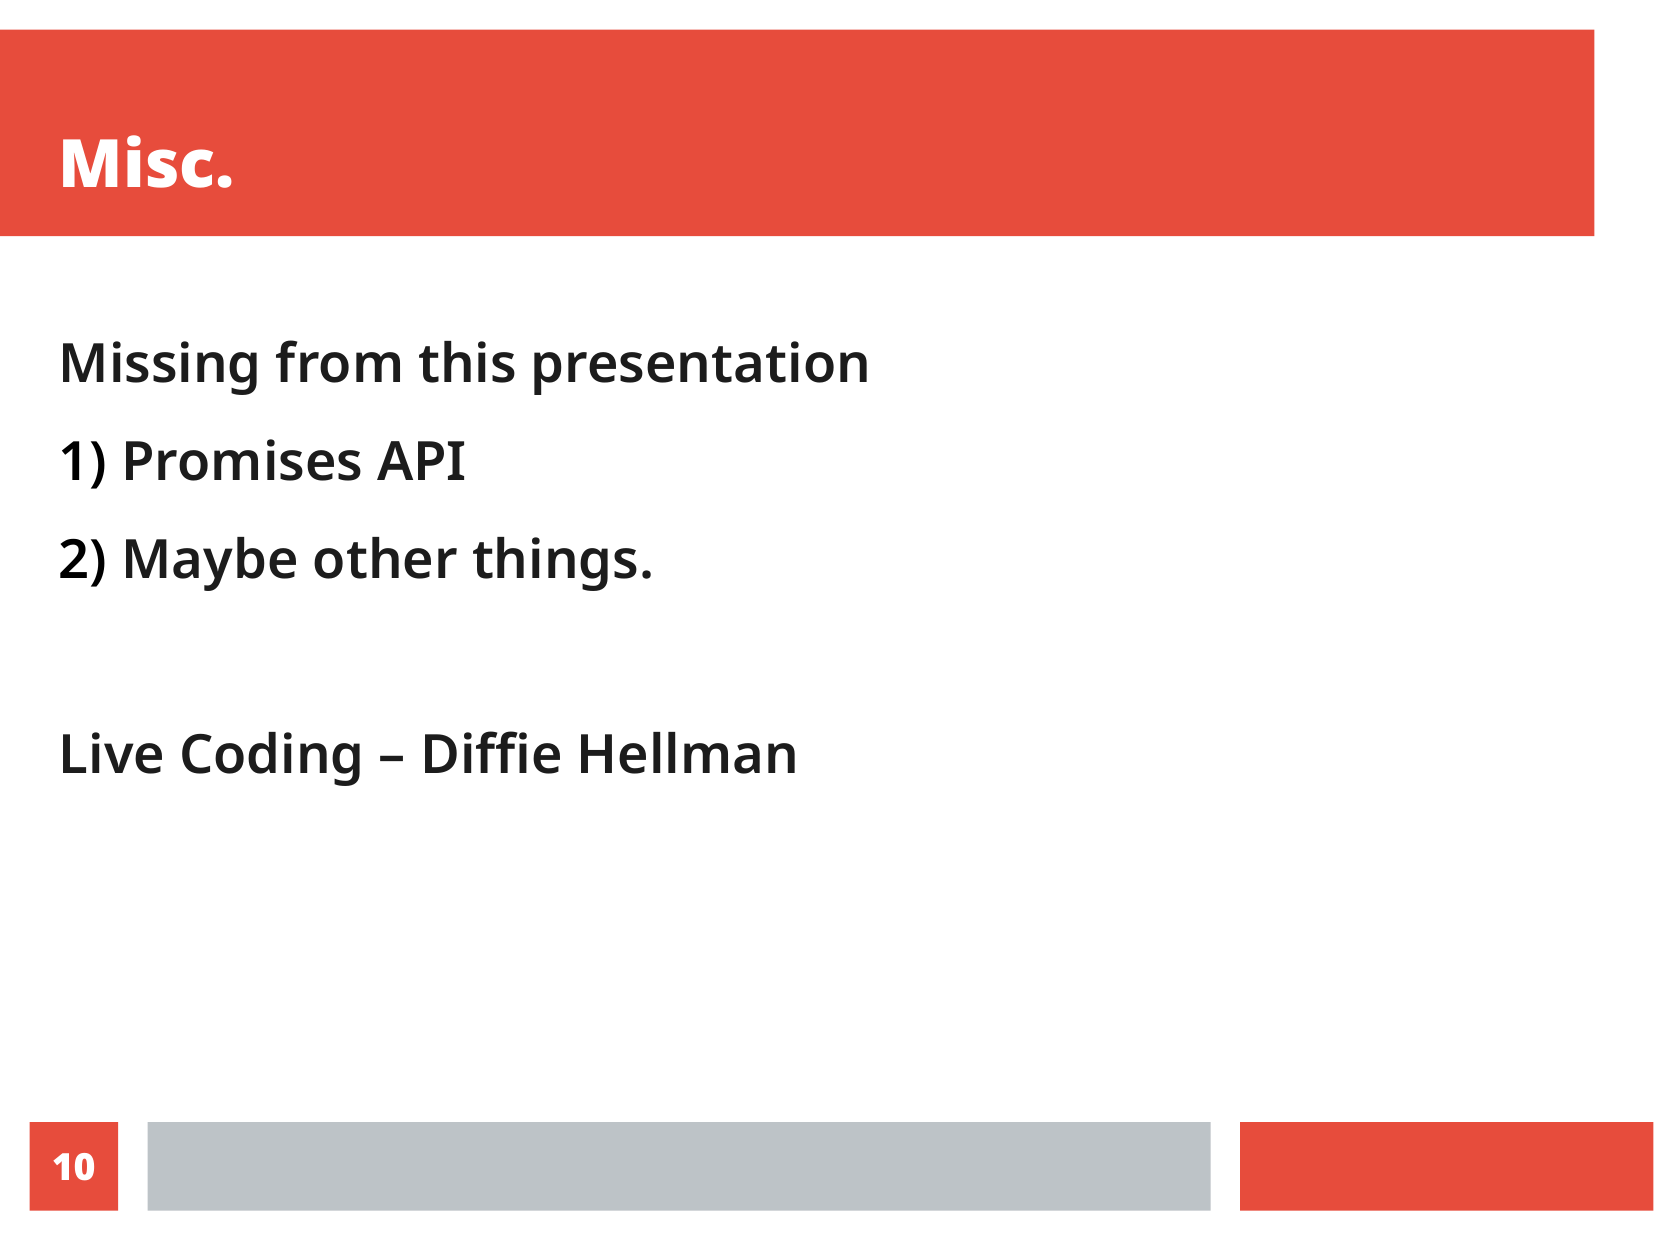

# Misc.
Missing from this presentation
 Promises API
 Maybe other things.
Live Coding – Diffie Hellman
10